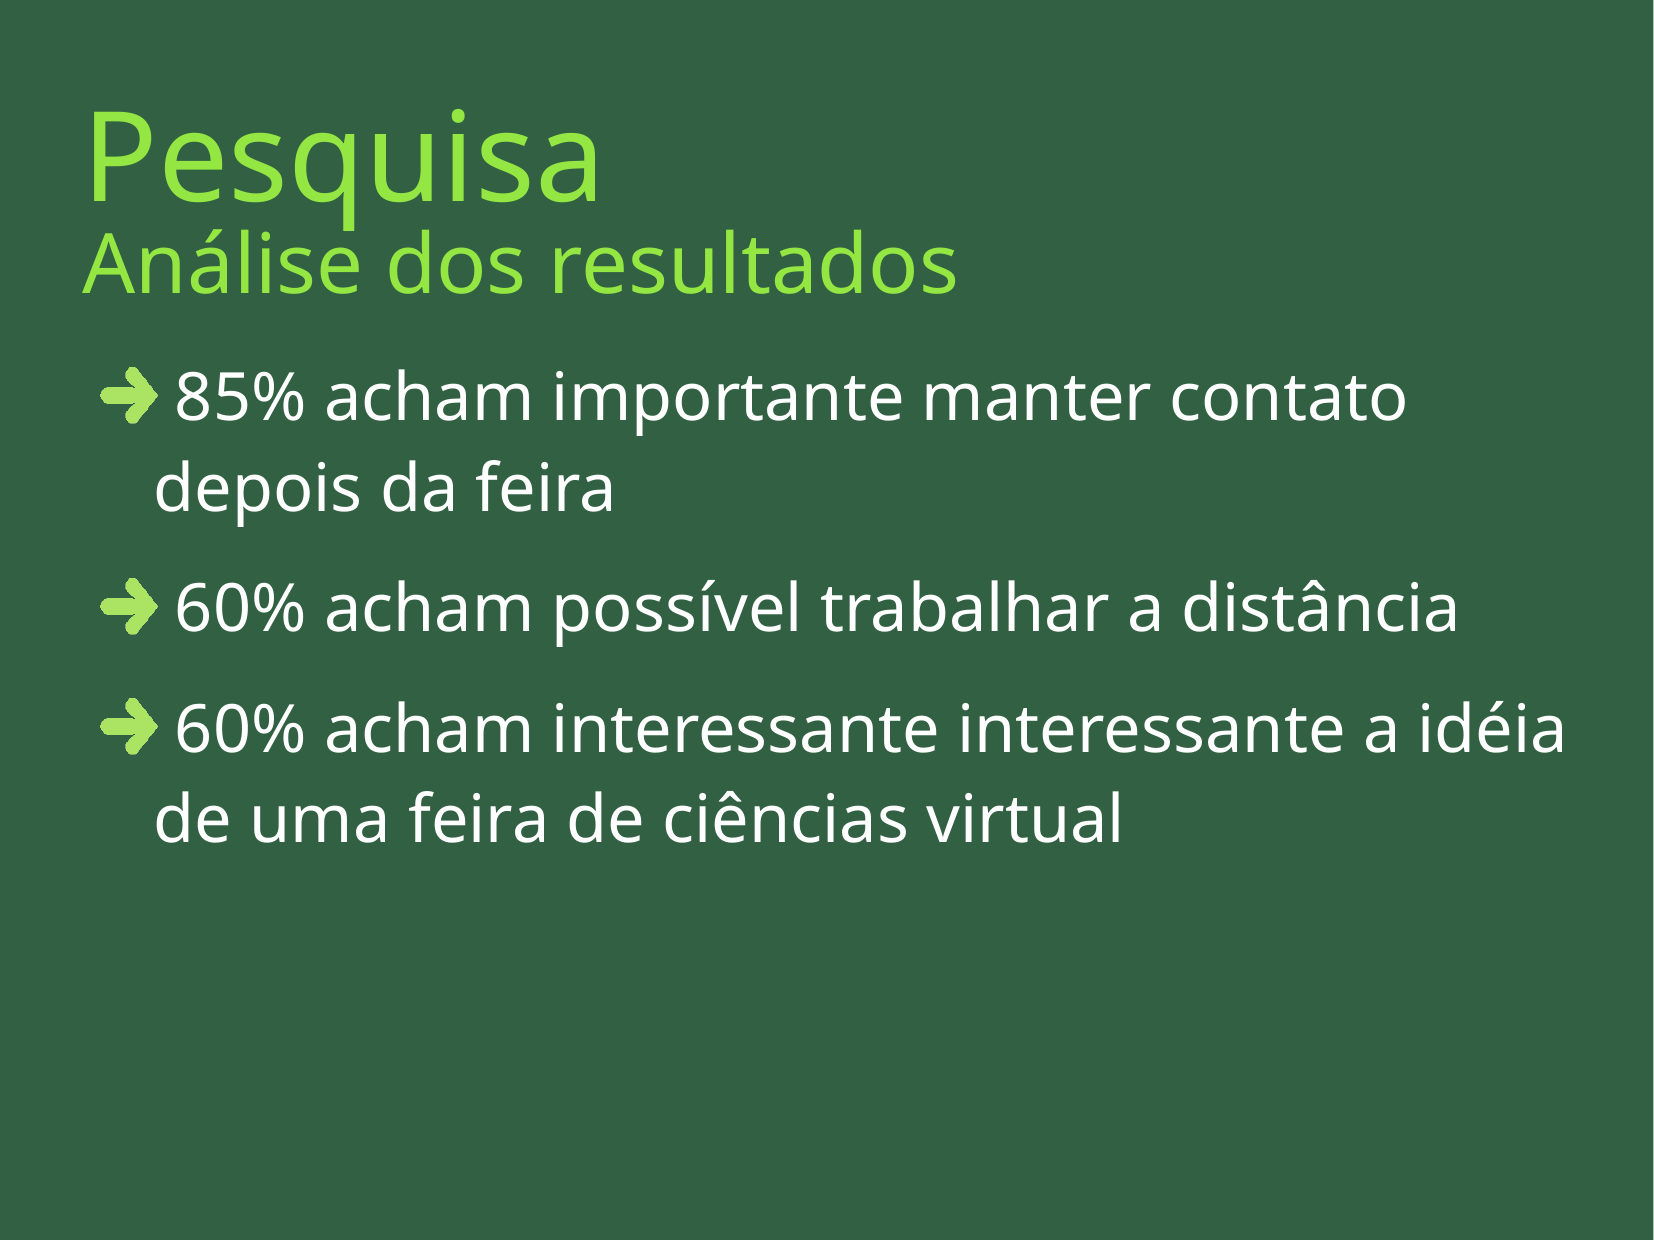

# Pesquisa
Análise dos resultados
 85% acham importante manter contato depois da feira
 60% acham possível trabalhar a distância
 60% acham interessante interessante a idéia de uma feira de ciências virtual